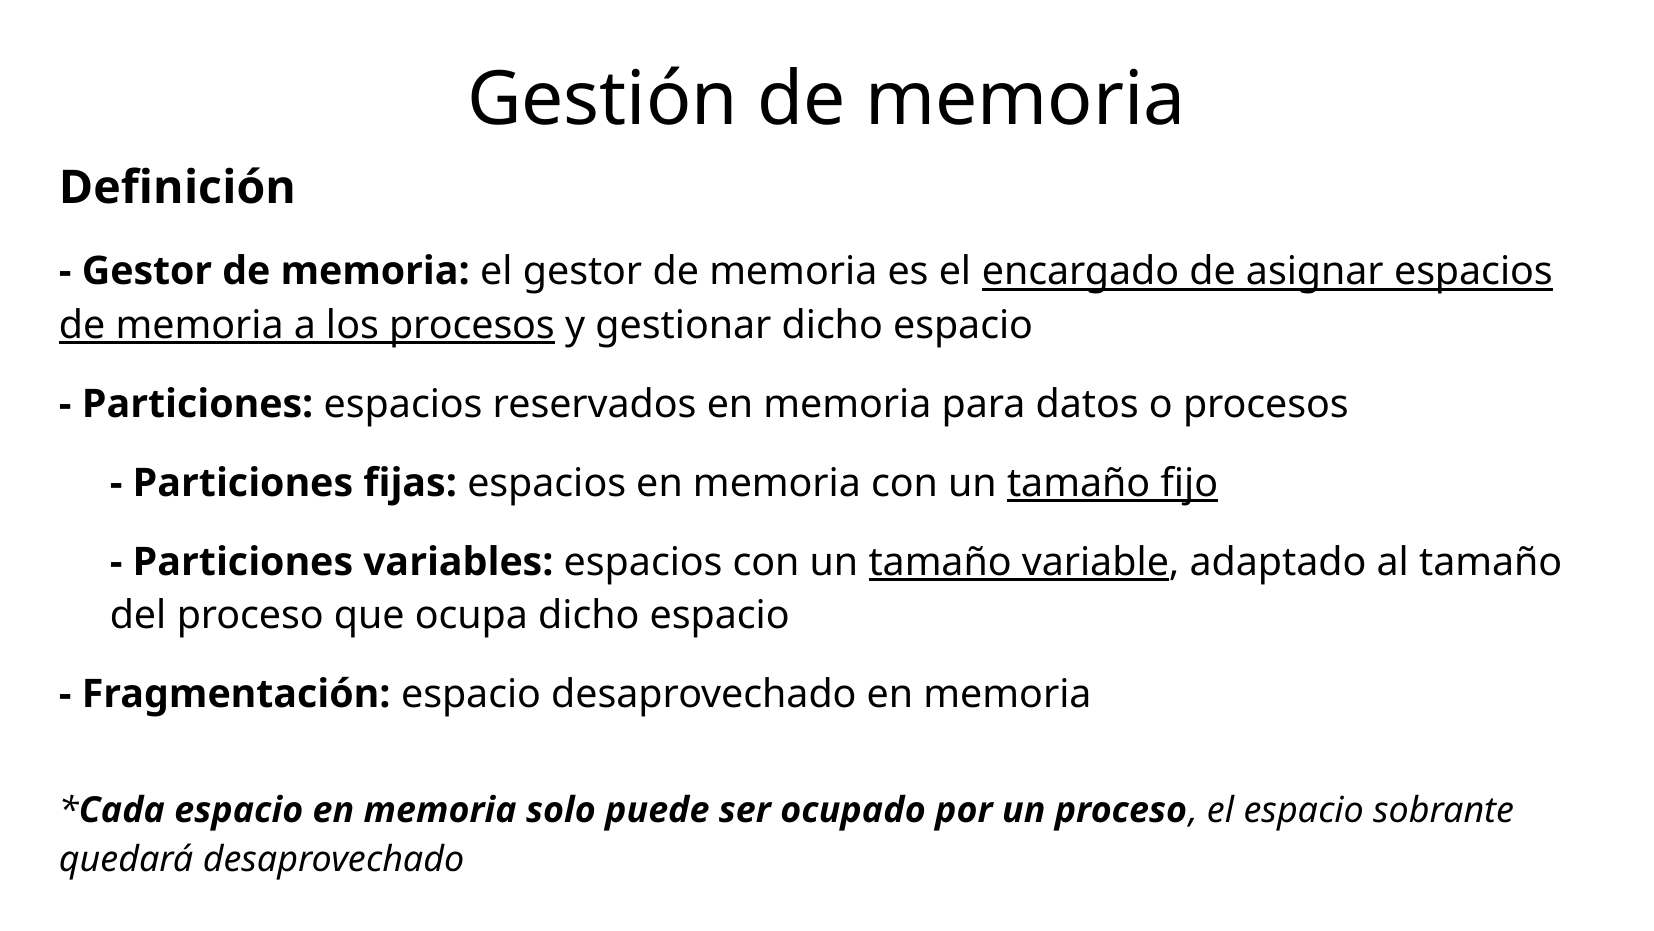

# Gestión de memoria
Definición
- Gestor de memoria: el gestor de memoria es el encargado de asignar espacios de memoria a los procesos y gestionar dicho espacio
- Particiones: espacios reservados en memoria para datos o procesos
- Particiones fijas: espacios en memoria con un tamaño fijo
- Particiones variables: espacios con un tamaño variable, adaptado al tamaño del proceso que ocupa dicho espacio
- Fragmentación: espacio desaprovechado en memoria
*Cada espacio en memoria solo puede ser ocupado por un proceso, el espacio sobrante quedará desaprovechado